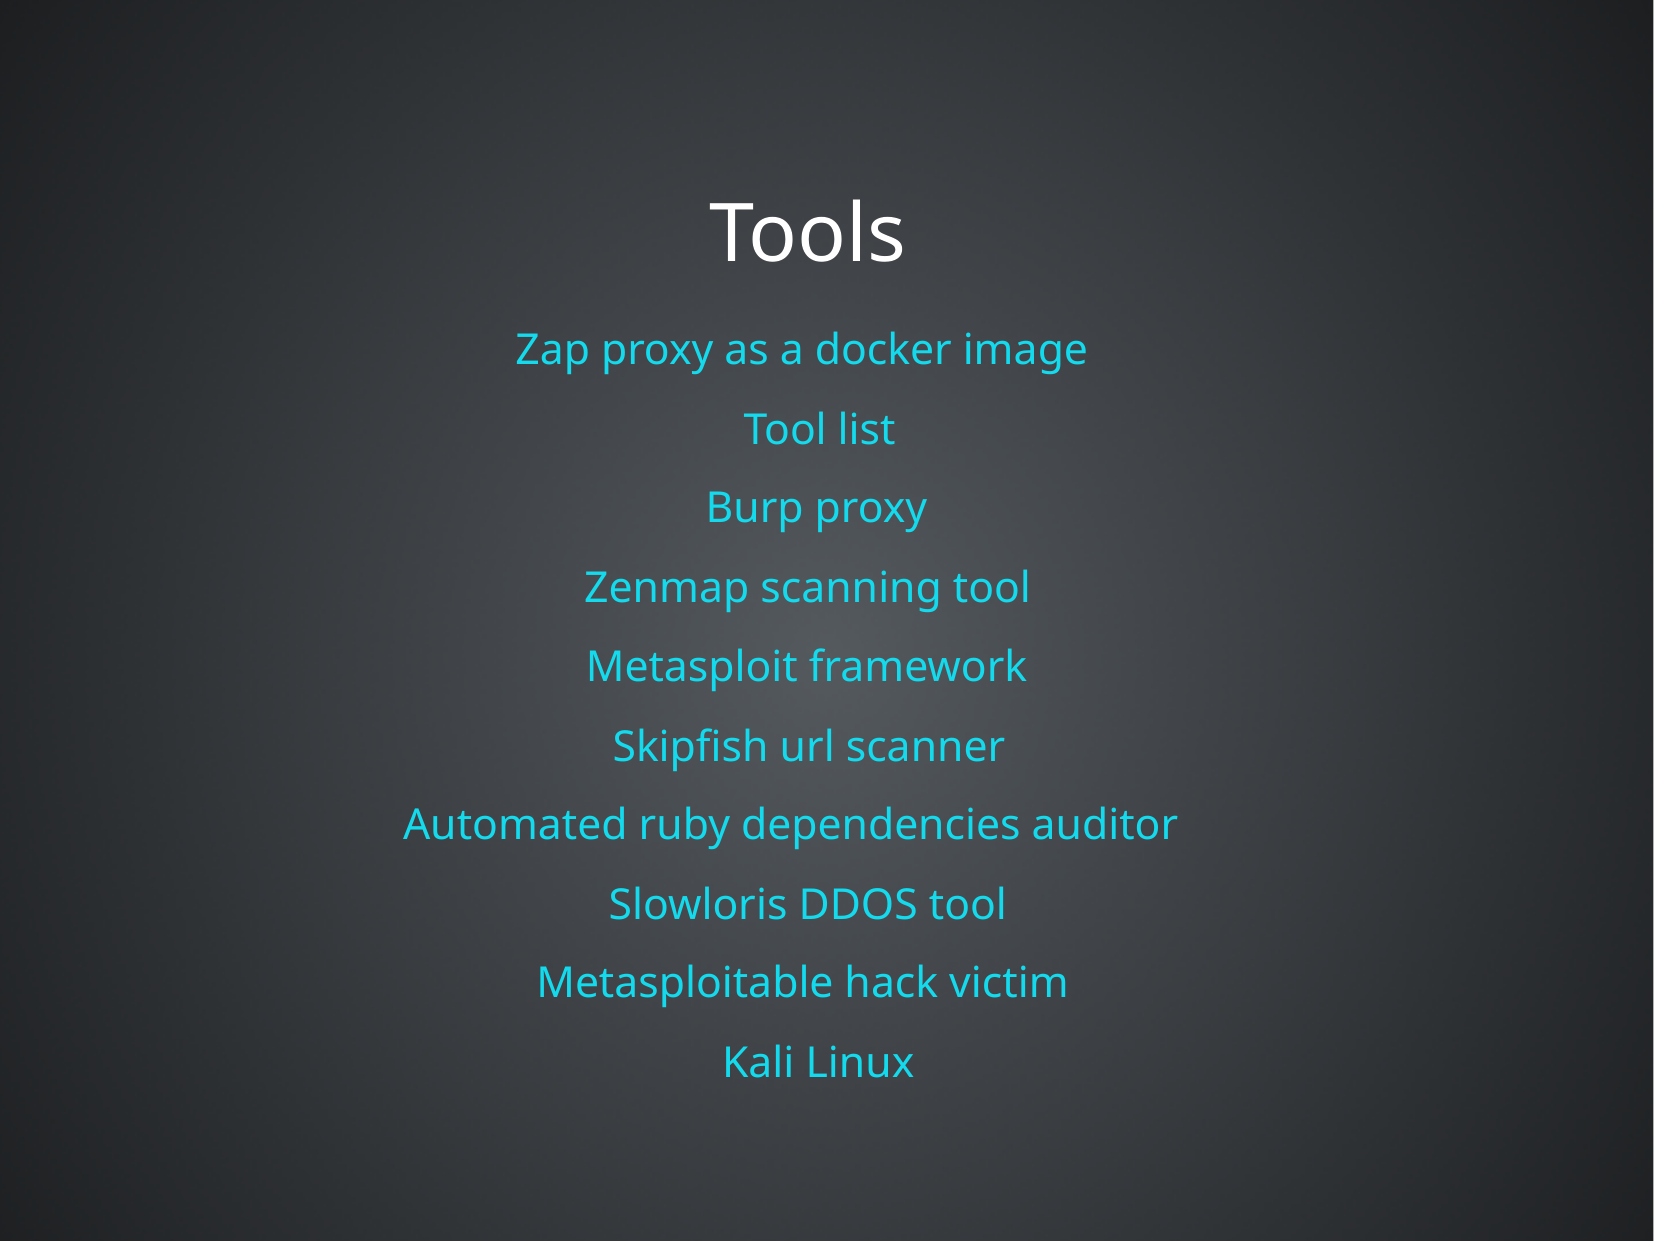

Tools
Tools
Zap proxy as a docker image
Tool list
Burp proxy
Zenmap scanning tool
Metasploit framework
Skipﬁsh url scanner
Automated ruby dependencies auditor
Slowloris DDOS tool
Metasploitable hack victim
Kali Linux